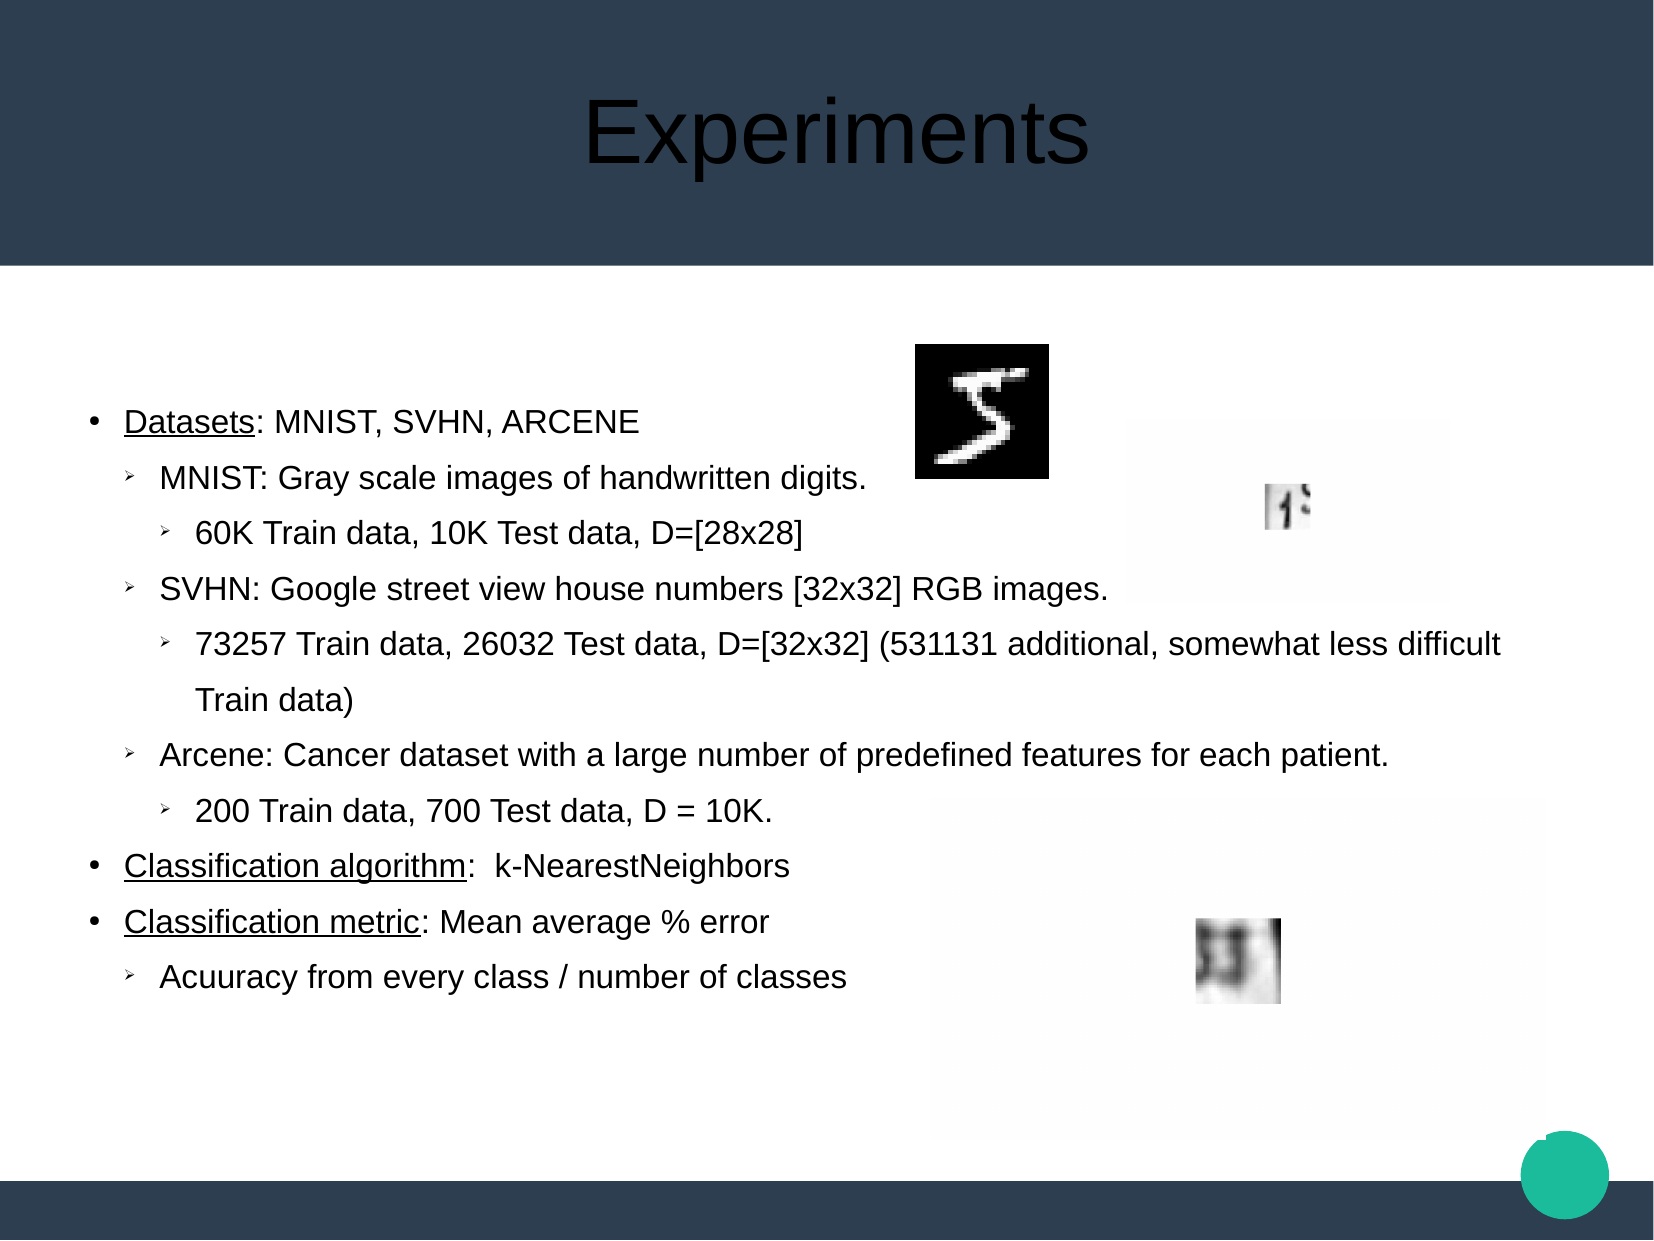

# Experiments
Datasets: MNIST, SVHN, ARCENE
MNIST: Gray scale images of handwritten digits.
60K Train data, 10K Test data, D=[28x28]
SVHN: Google street view house numbers [32x32] RGB images.
73257 Train data, 26032 Test data, D=[32x32] (531131 additional, somewhat less difficult Train data)
Arcene: Cancer dataset with a large number of predefined features for each patient.
200 Train data, 700 Test data, D = 10K.
Classification algorithm: k-NearestNeighbors
Classification metric: Mean average % error
Acuuracy from every class / number of classes